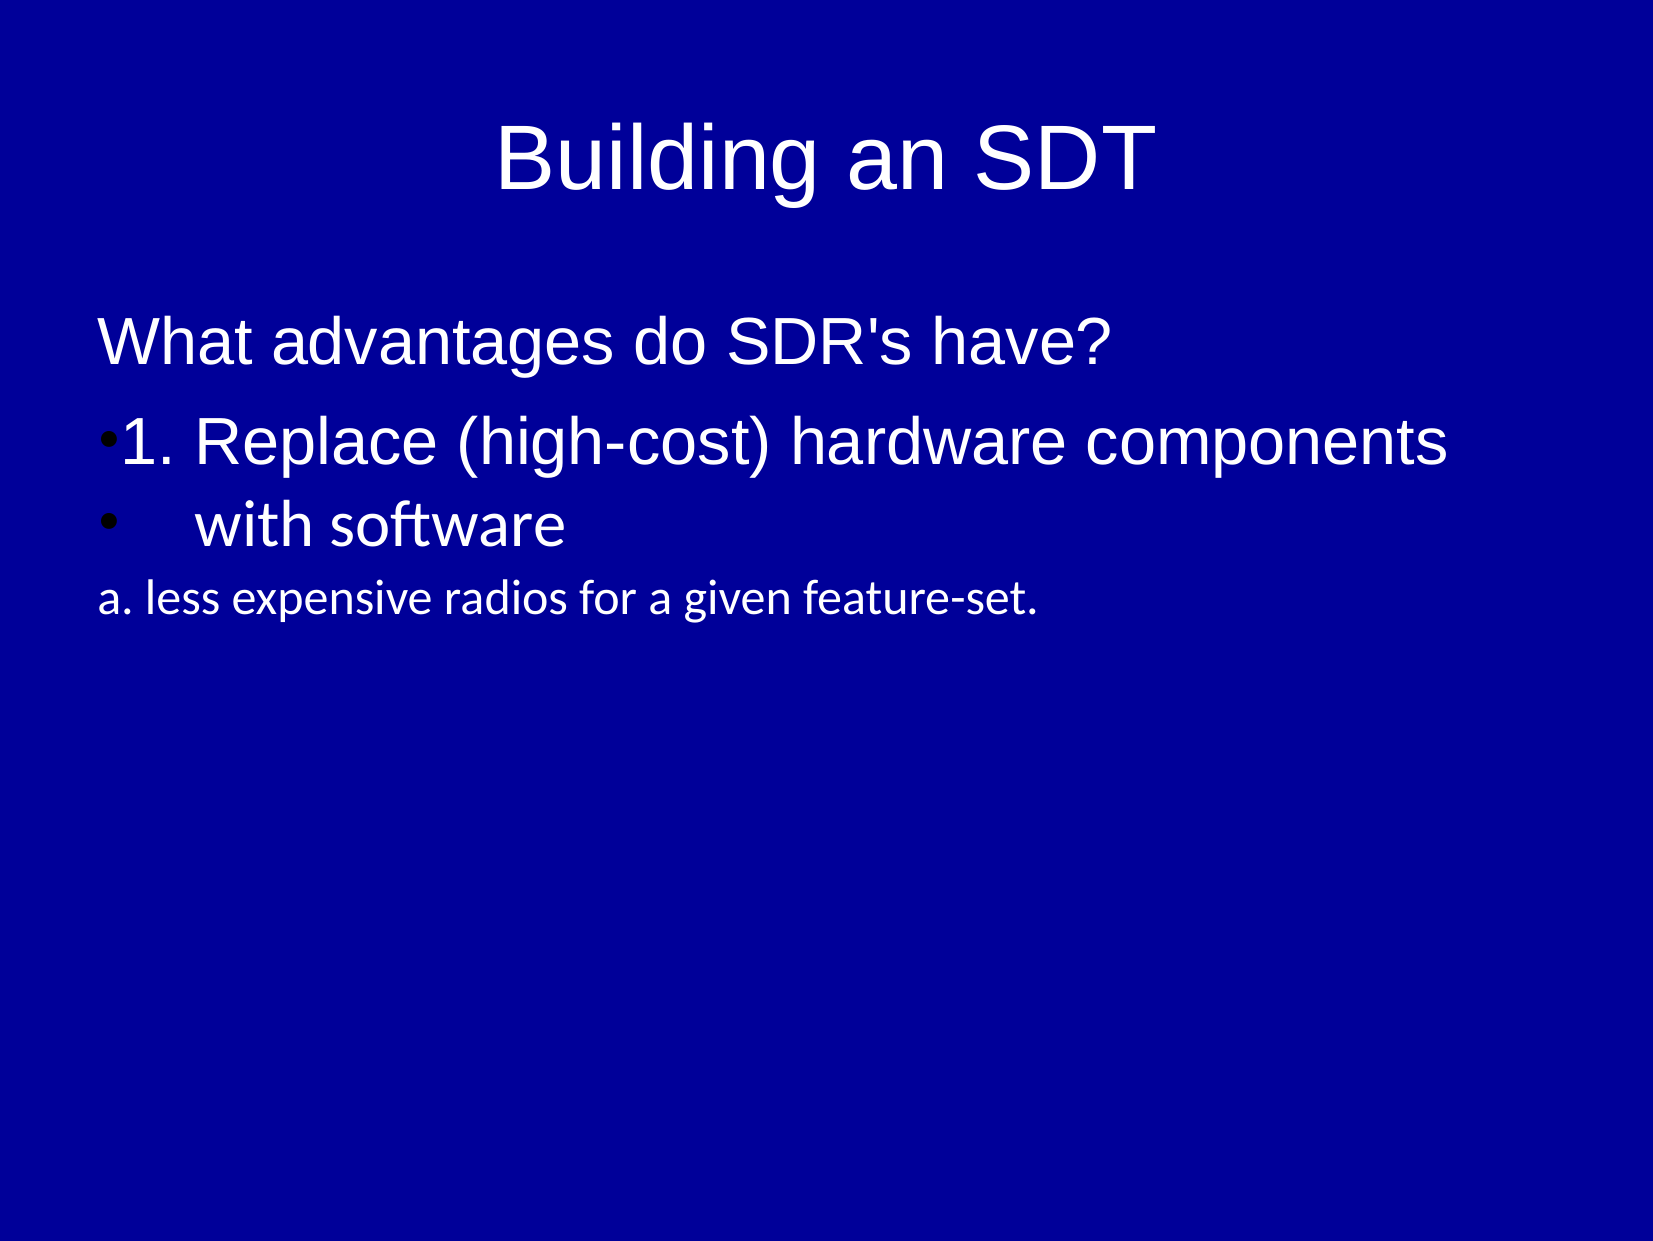

Building an SDT
What advantages do SDR's have?
1. Replace (high-cost) hardware components
 with software
a. less expensive radios for a given feature-set.